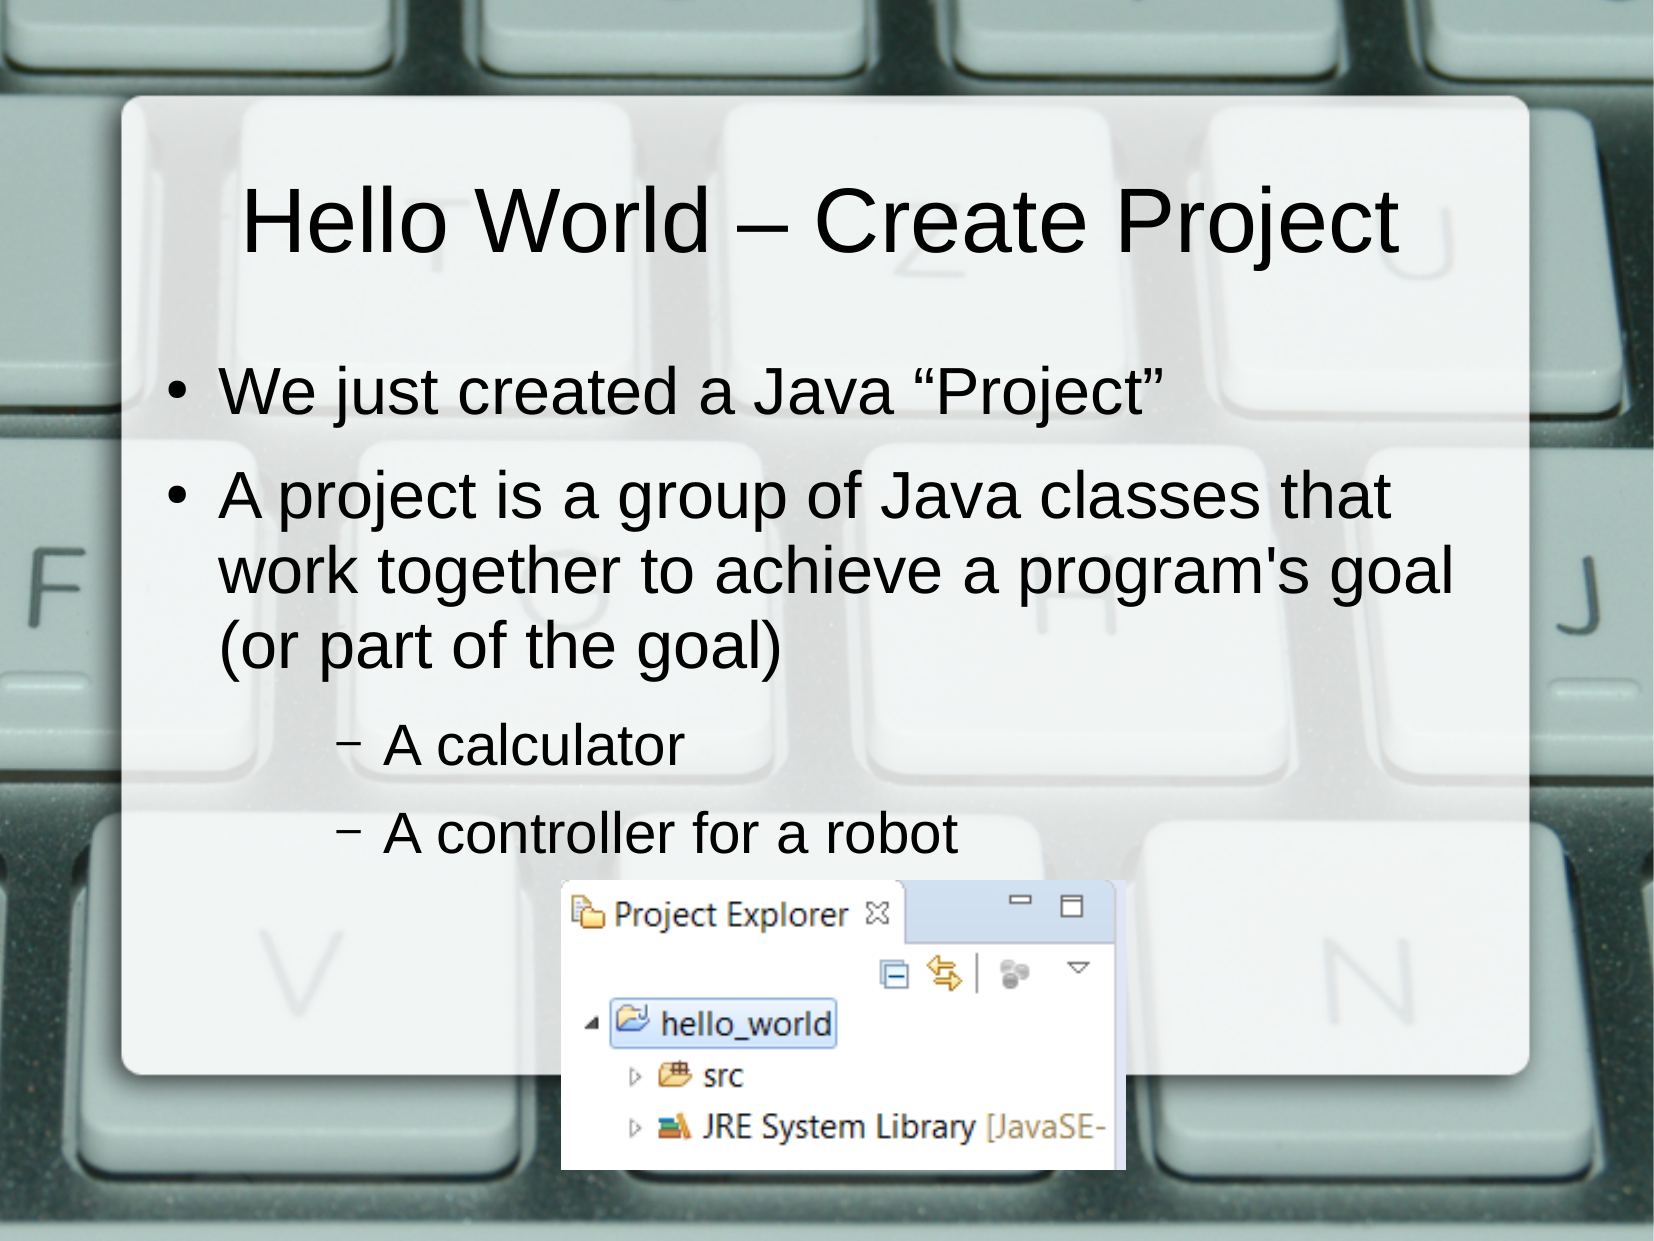

# Hello World – Create Project
We just created a Java “Project”
A project is a group of Java classes that work together to achieve a program's goal (or part of the goal)
A calculator
A controller for a robot